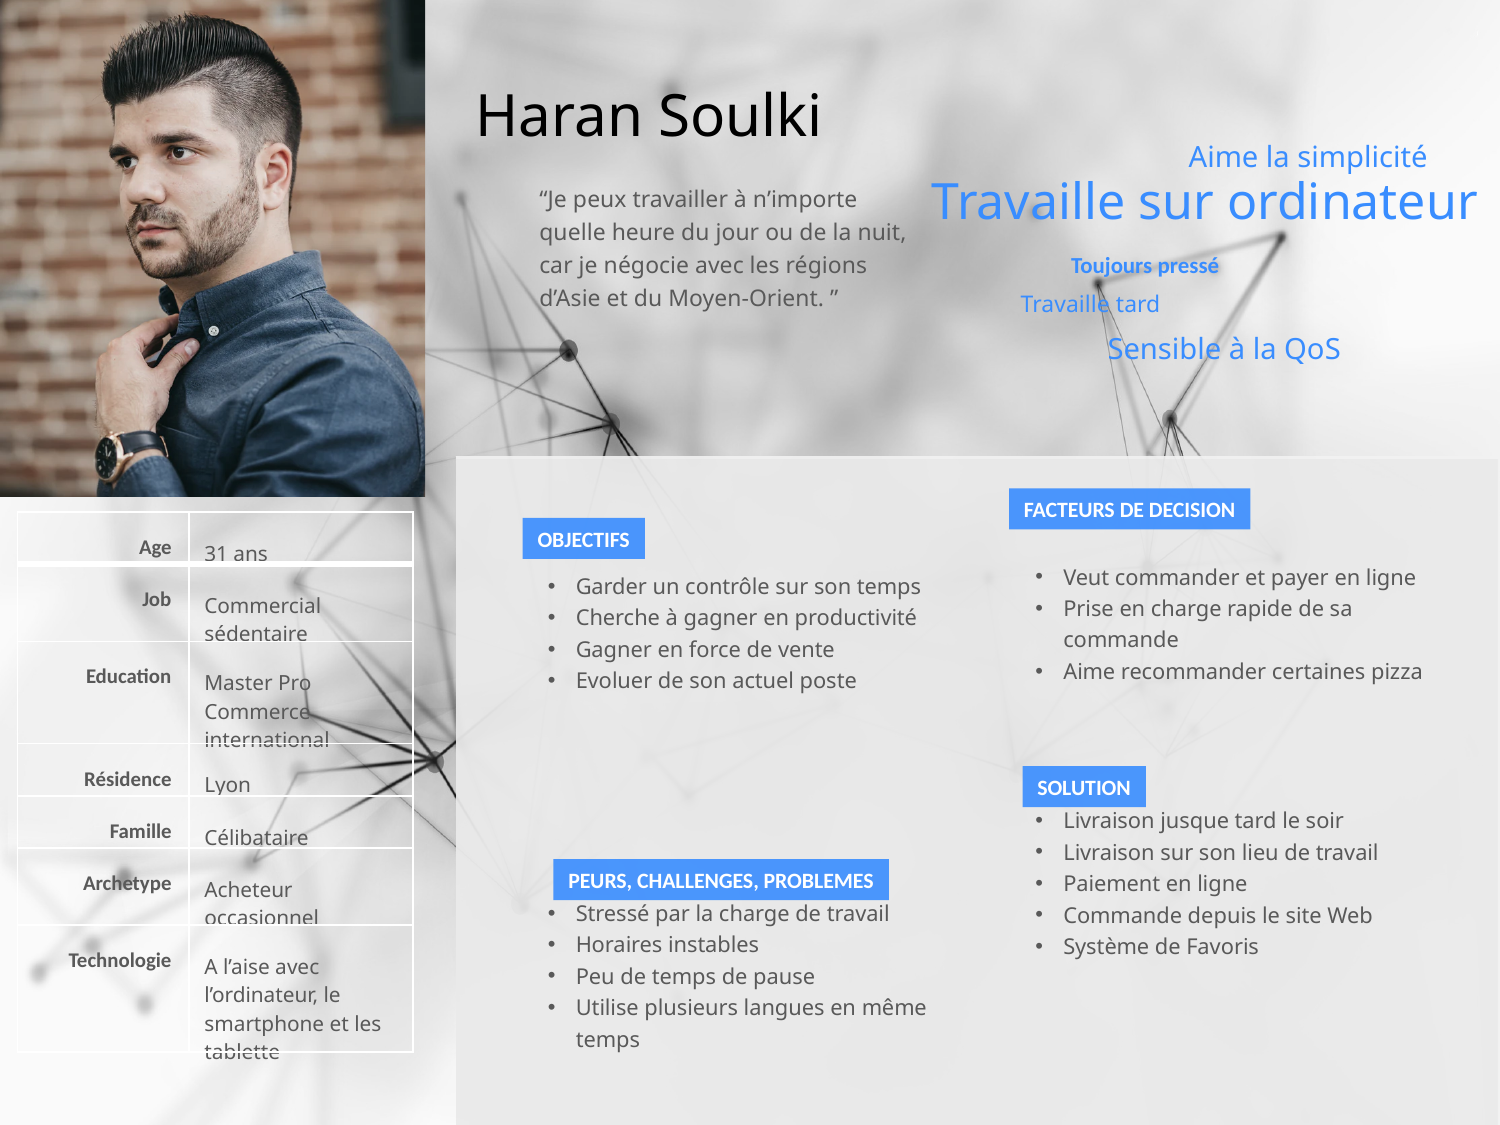

Haran Soulki
Aime la simplicité
Travaille sur ordinateur
Toujours pressé
Travaille tard
Sensible à la QoS
“Je peux travailler à n’importe quelle heure du jour ou de la nuit, car je négocie avec les régions d’Asie et du Moyen-Orient. ”
FACTEURS DE DECISION
Veut commander et payer en ligne
Prise en charge rapide de sa commande
Aime recommander certaines pizza
| Age | 31 ans |
| --- | --- |
| Job | Commercial sédentaire |
| Education | Master Pro Commerce international |
| Résidence | Lyon |
| Famille | Célibataire |
| Archetype | Acheteur occasionnel |
| Technologie | A l’aise avec l’ordinateur, le smartphone et les tablette |
OBJECTIFS
Garder un contrôle sur son temps
Cherche à gagner en productivité
Gagner en force de vente
Evoluer de son actuel poste
SOLUTION
Livraison jusque tard le soir
Livraison sur son lieu de travail
Paiement en ligne
Commande depuis le site Web
Système de Favoris
PEURS, CHALLENGES, PROBLEMES
Stressé par la charge de travail
Horaires instables
Peu de temps de pause
Utilise plusieurs langues en même temps